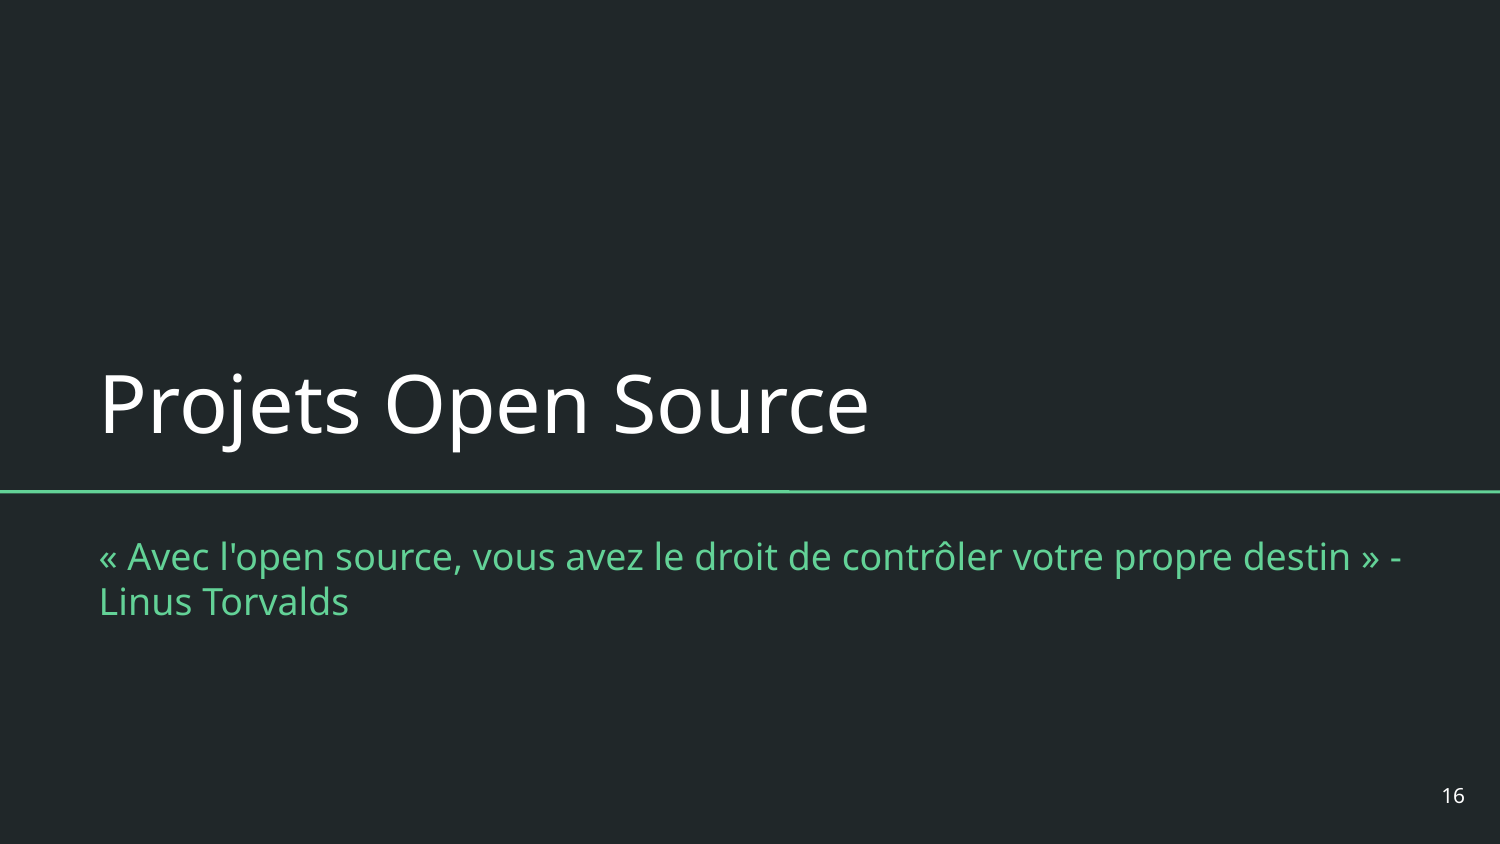

# Projets Open Source
« Avec l'open source, vous avez le droit de contrôler votre propre destin » - Linus Torvalds